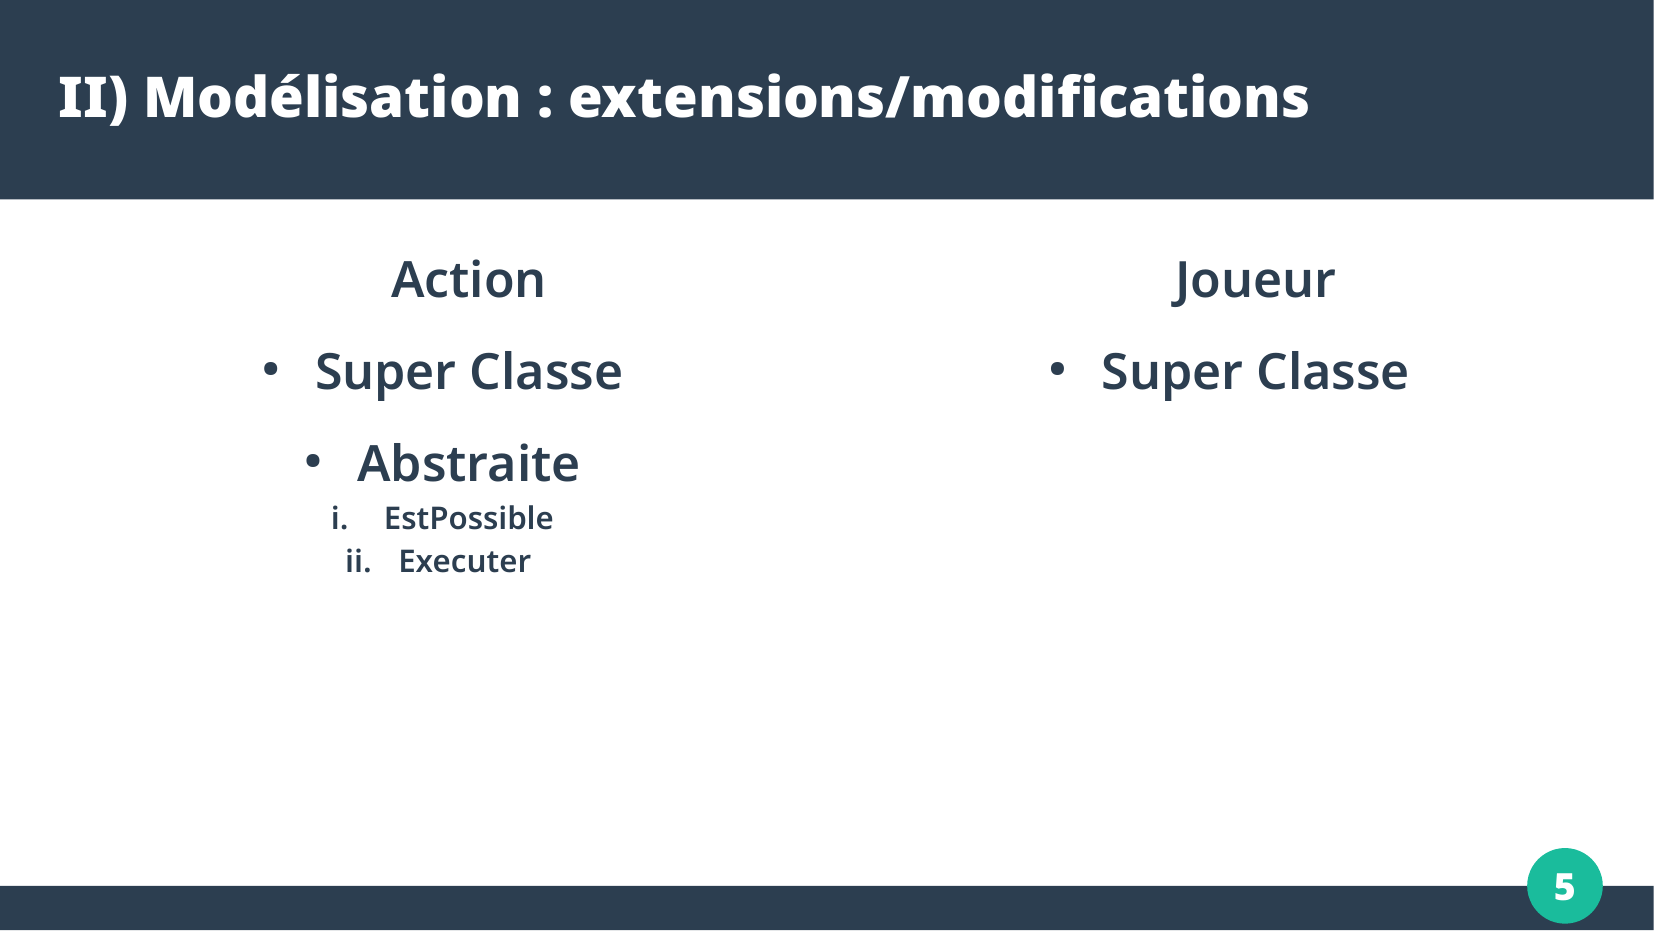

# II) Modélisation : extensions/modifications
Action
Super Classe
Abstraite
EstPossible
Executer
Joueur
Super Classe